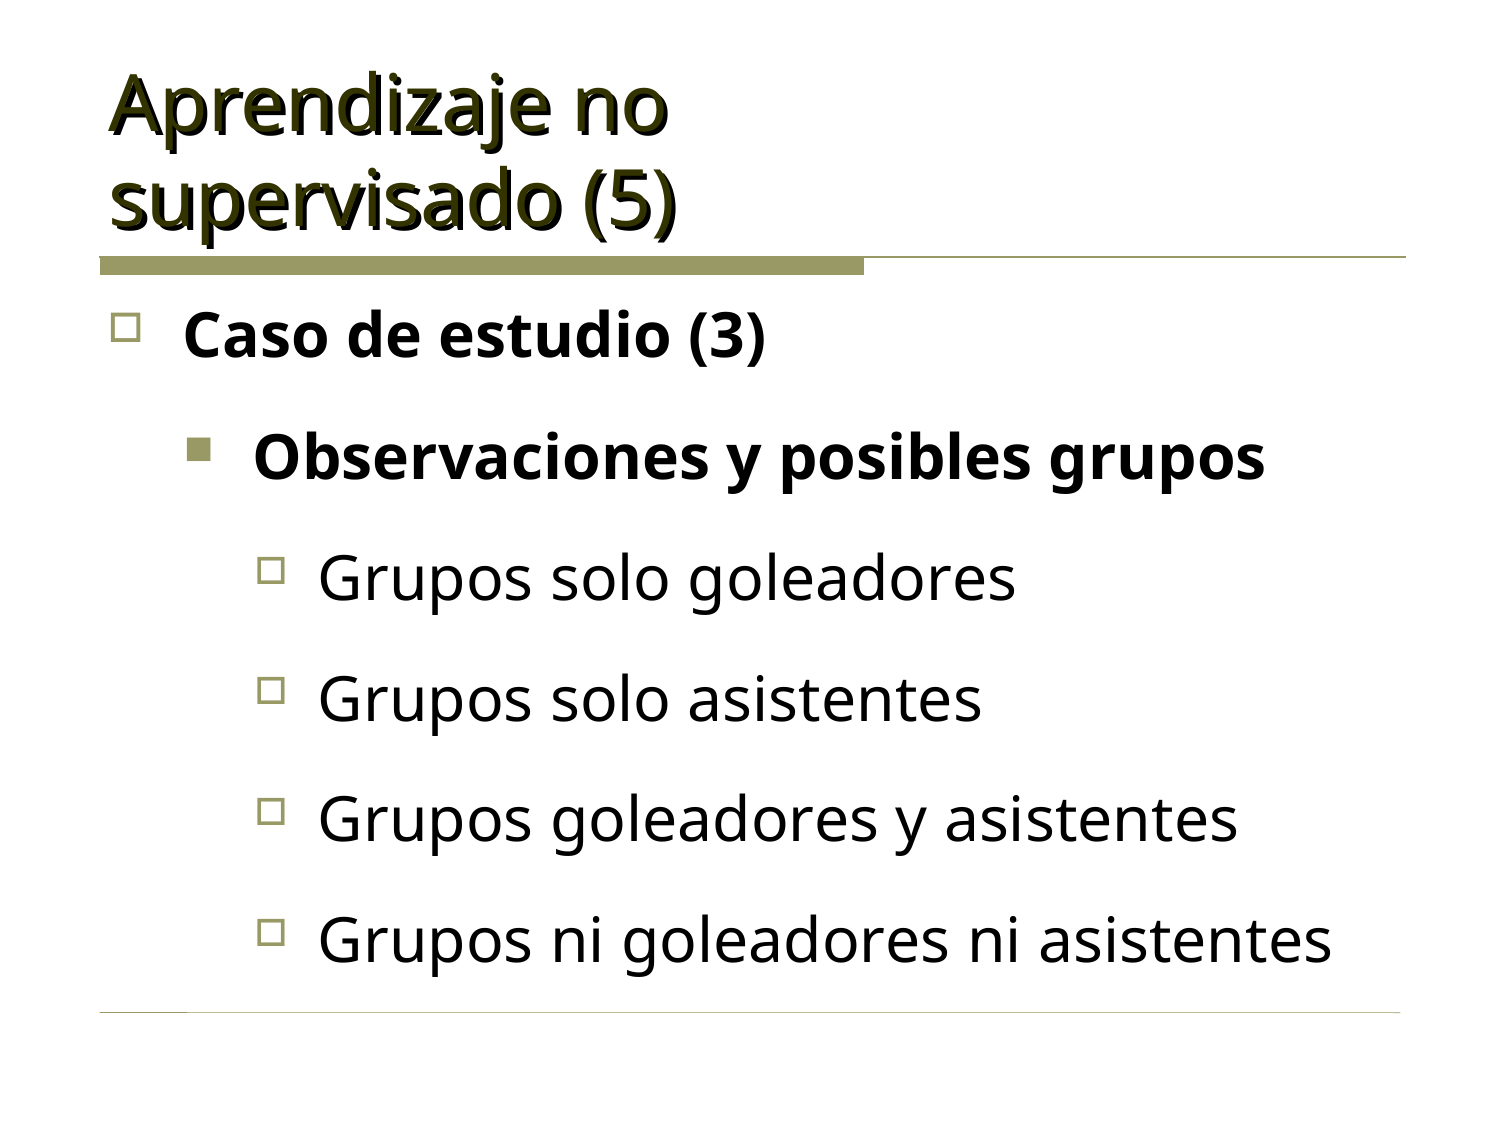

# Aprendizaje no supervisado (5)
Caso de estudio (3)
Observaciones y posibles grupos
Grupos solo goleadores
Grupos solo asistentes
Grupos goleadores y asistentes
Grupos ni goleadores ni asistentes